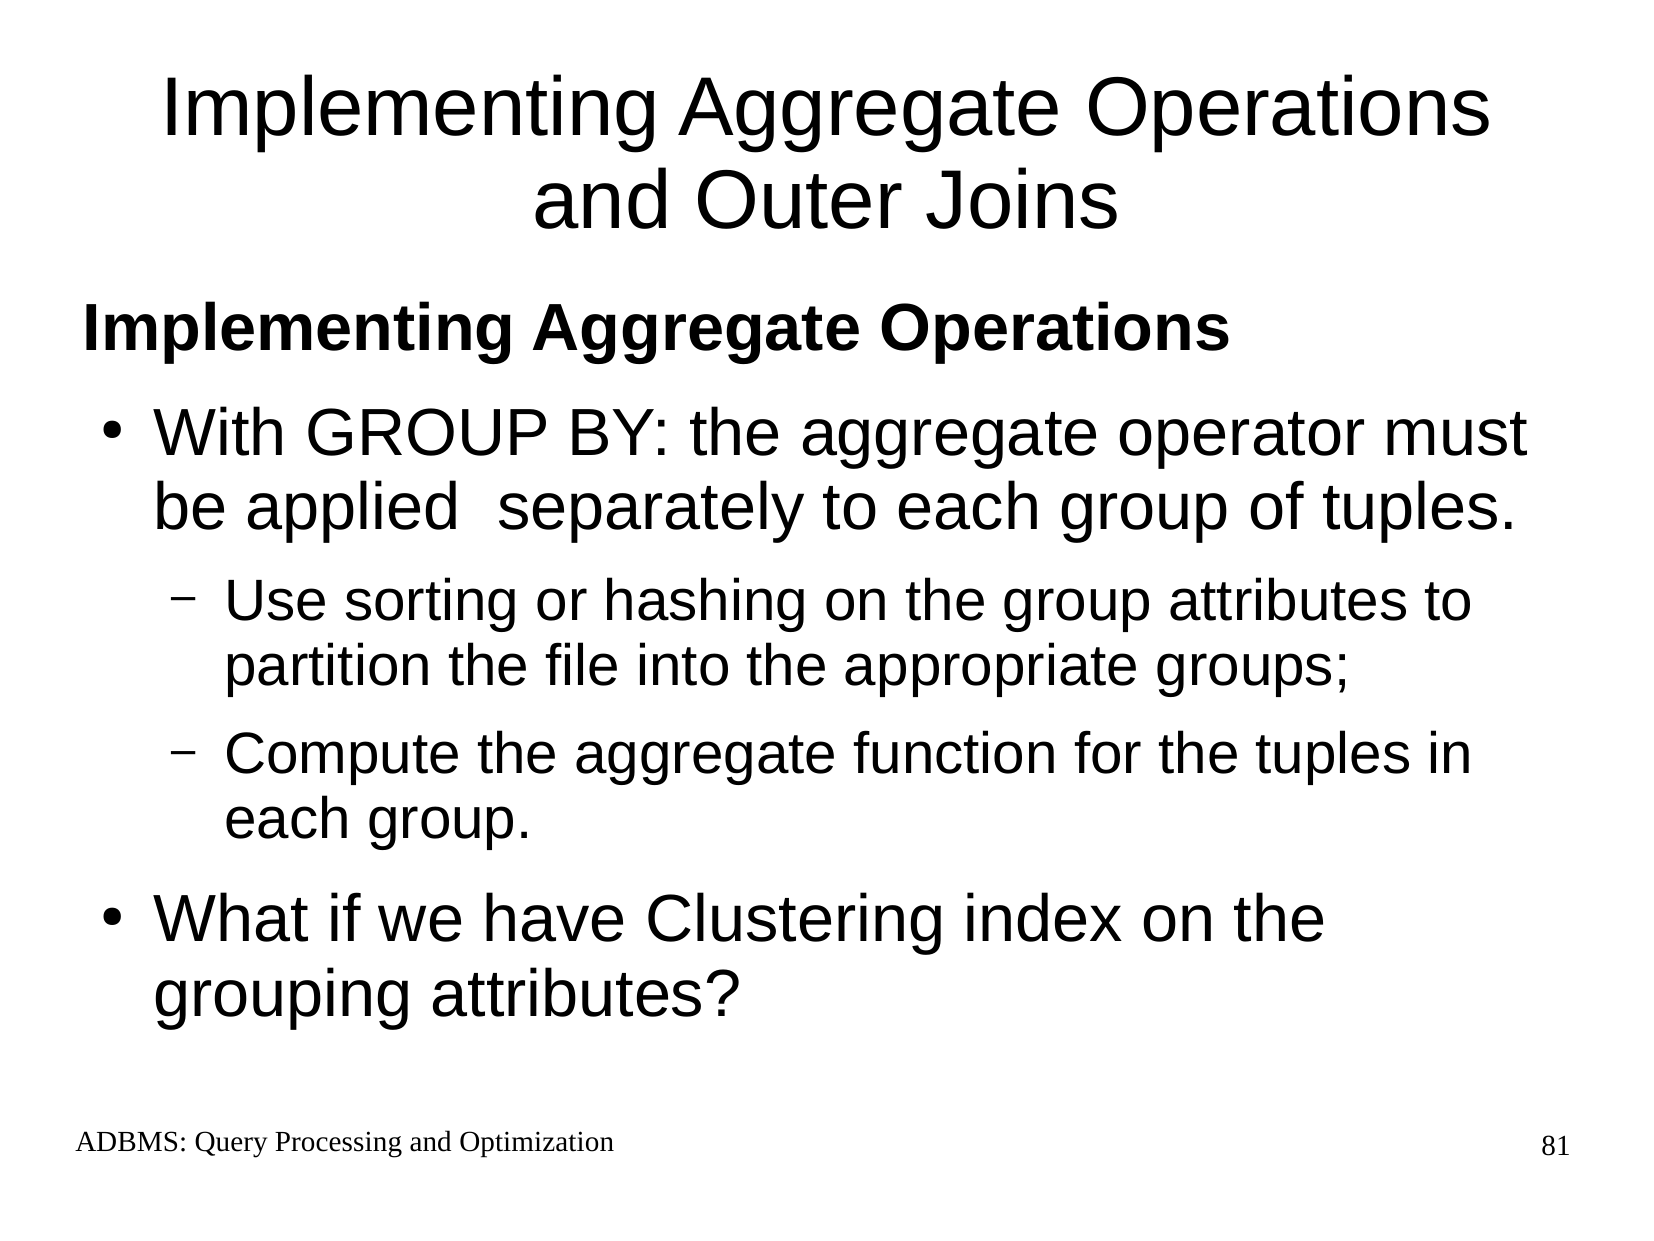

# Implementing Aggregate Operations and Outer Joins
Implementing Aggregate Operations
With GROUP BY: the aggregate operator must be applied separately to each group of tuples.
Use sorting or hashing on the group attributes to partition the file into the appropriate groups;
Compute the aggregate function for the tuples in each group.
What if we have Clustering index on the grouping attributes?